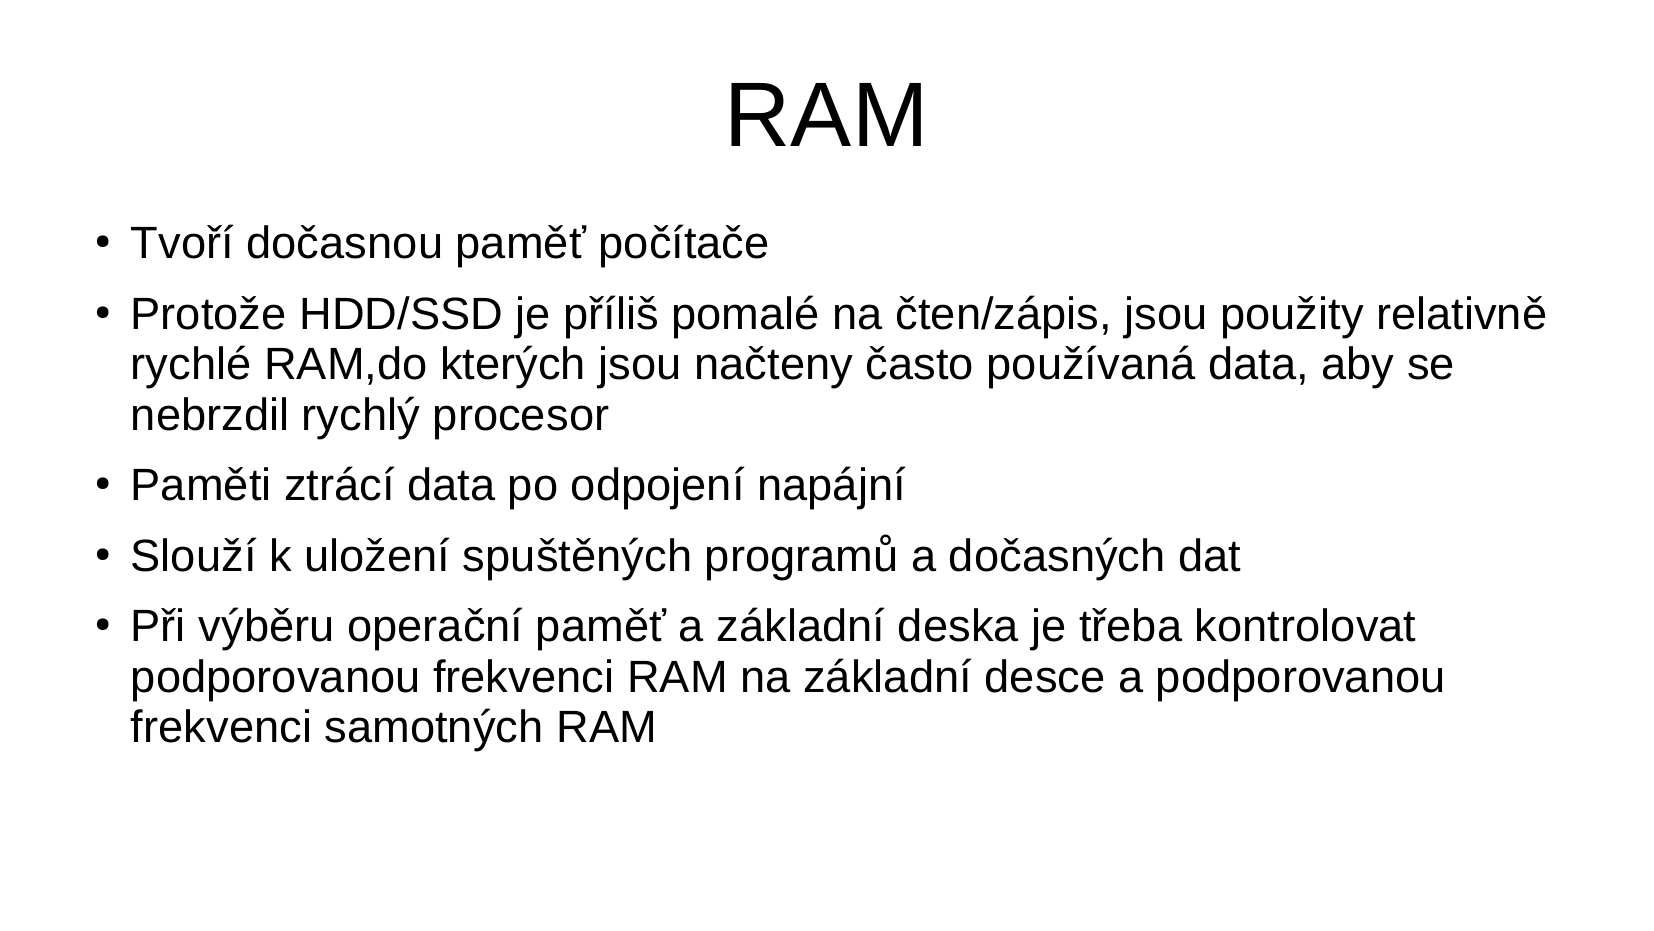

# RAM
Tvoří dočasnou paměť počítače
Protože HDD/SSD je příliš pomalé na čten/zápis, jsou použity relativně rychlé RAM,do kterých jsou načteny často používaná data, aby se nebrzdil rychlý procesor
Paměti ztrácí data po odpojení napájní
Slouží k uložení spuštěných programů a dočasných dat
Při výběru operační paměť a základní deska je třeba kontrolovat podporovanou frekvenci RAM na základní desce a podporovanou frekvenci samotných RAM